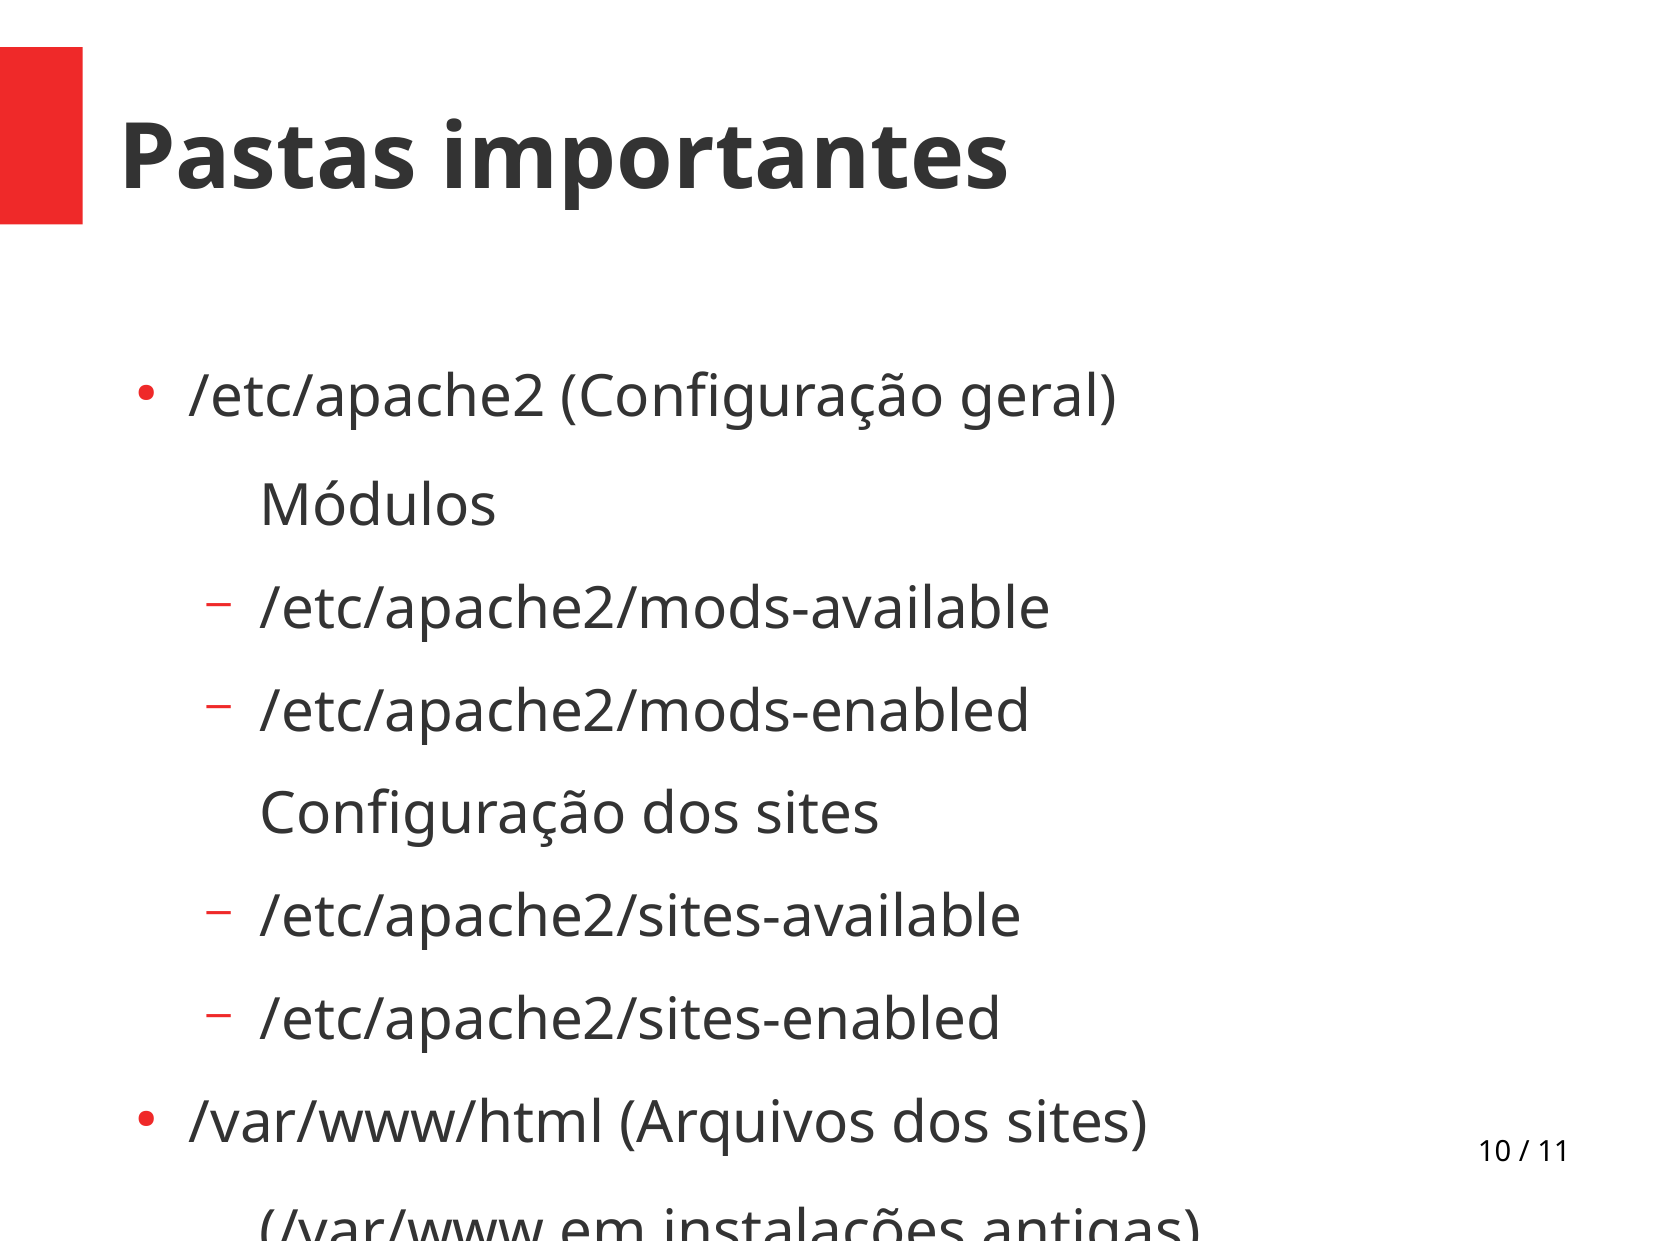

# Pastas importantes
/etc/apache2 (Configuração geral)
Módulos
/etc/apache2/mods-available
/etc/apache2/mods-enabled
Configuração dos sites
/etc/apache2/sites-available
/etc/apache2/sites-enabled
/var/www/html (Arquivos dos sites)
(/var/www em instalações antigas)
10